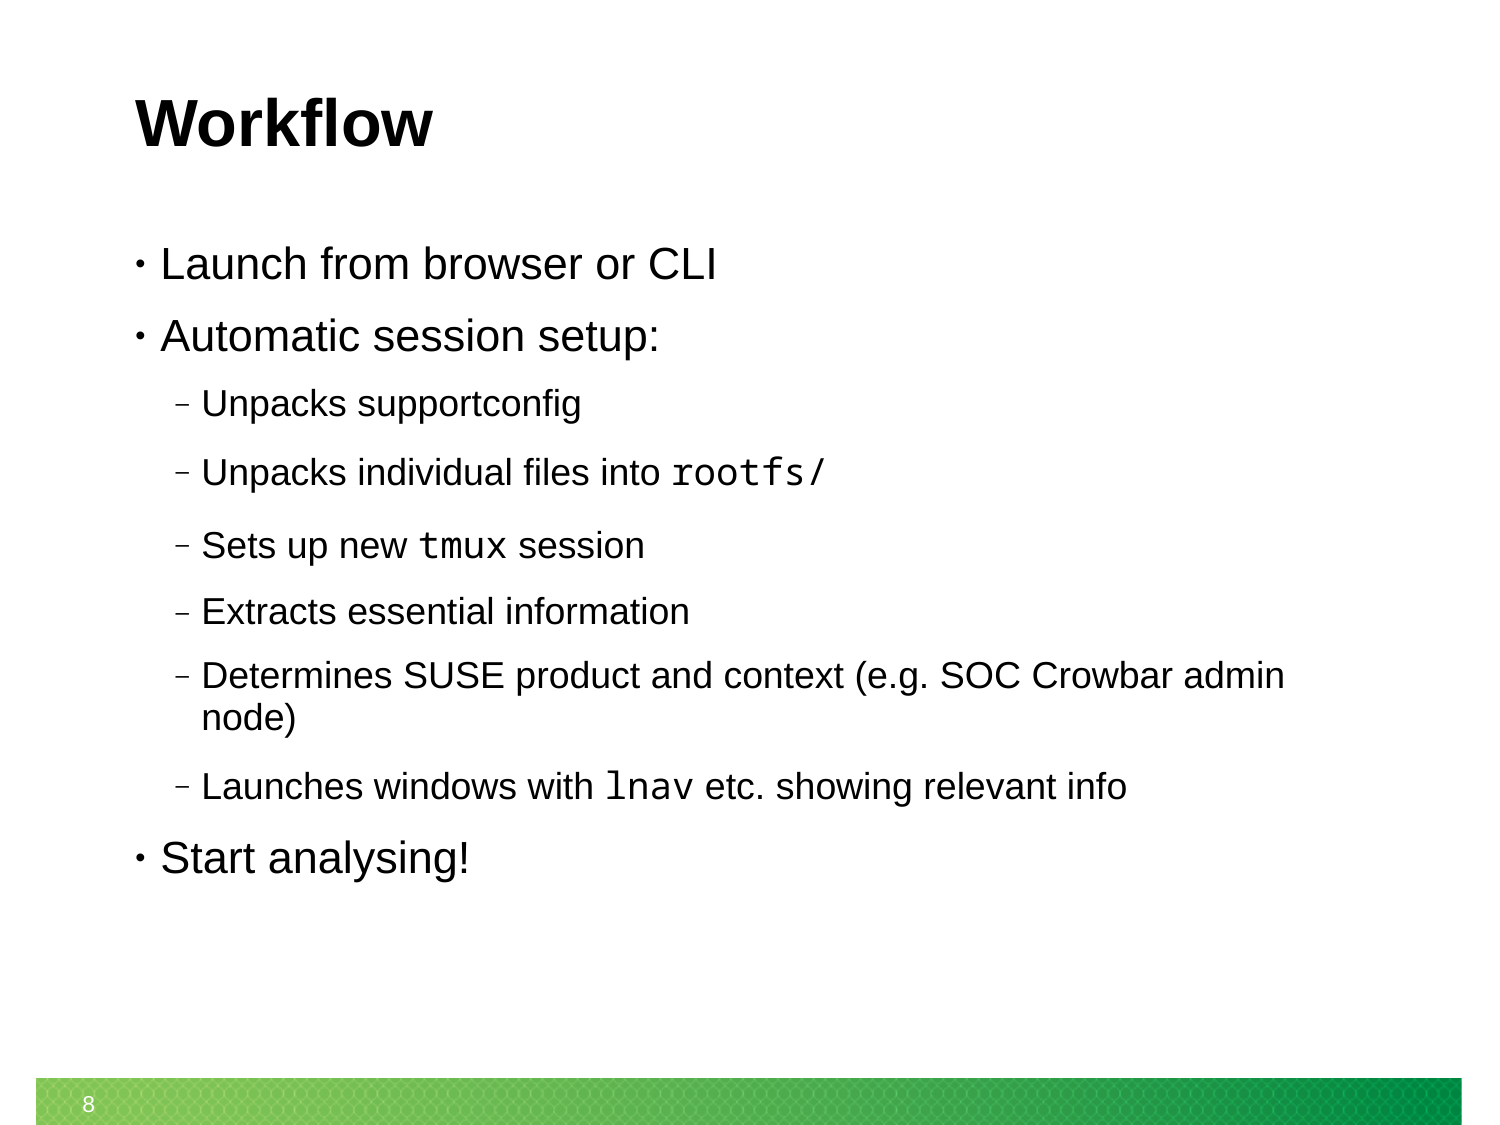

# Workflow
Launch from browser or CLI
Automatic session setup:
Unpacks supportconfig
Unpacks individual files into rootfs/
Sets up new tmux session
Extracts essential information
Determines SUSE product and context (e.g. SOC Crowbar admin node)
Launches windows with lnav etc. showing relevant info
Start analysing!